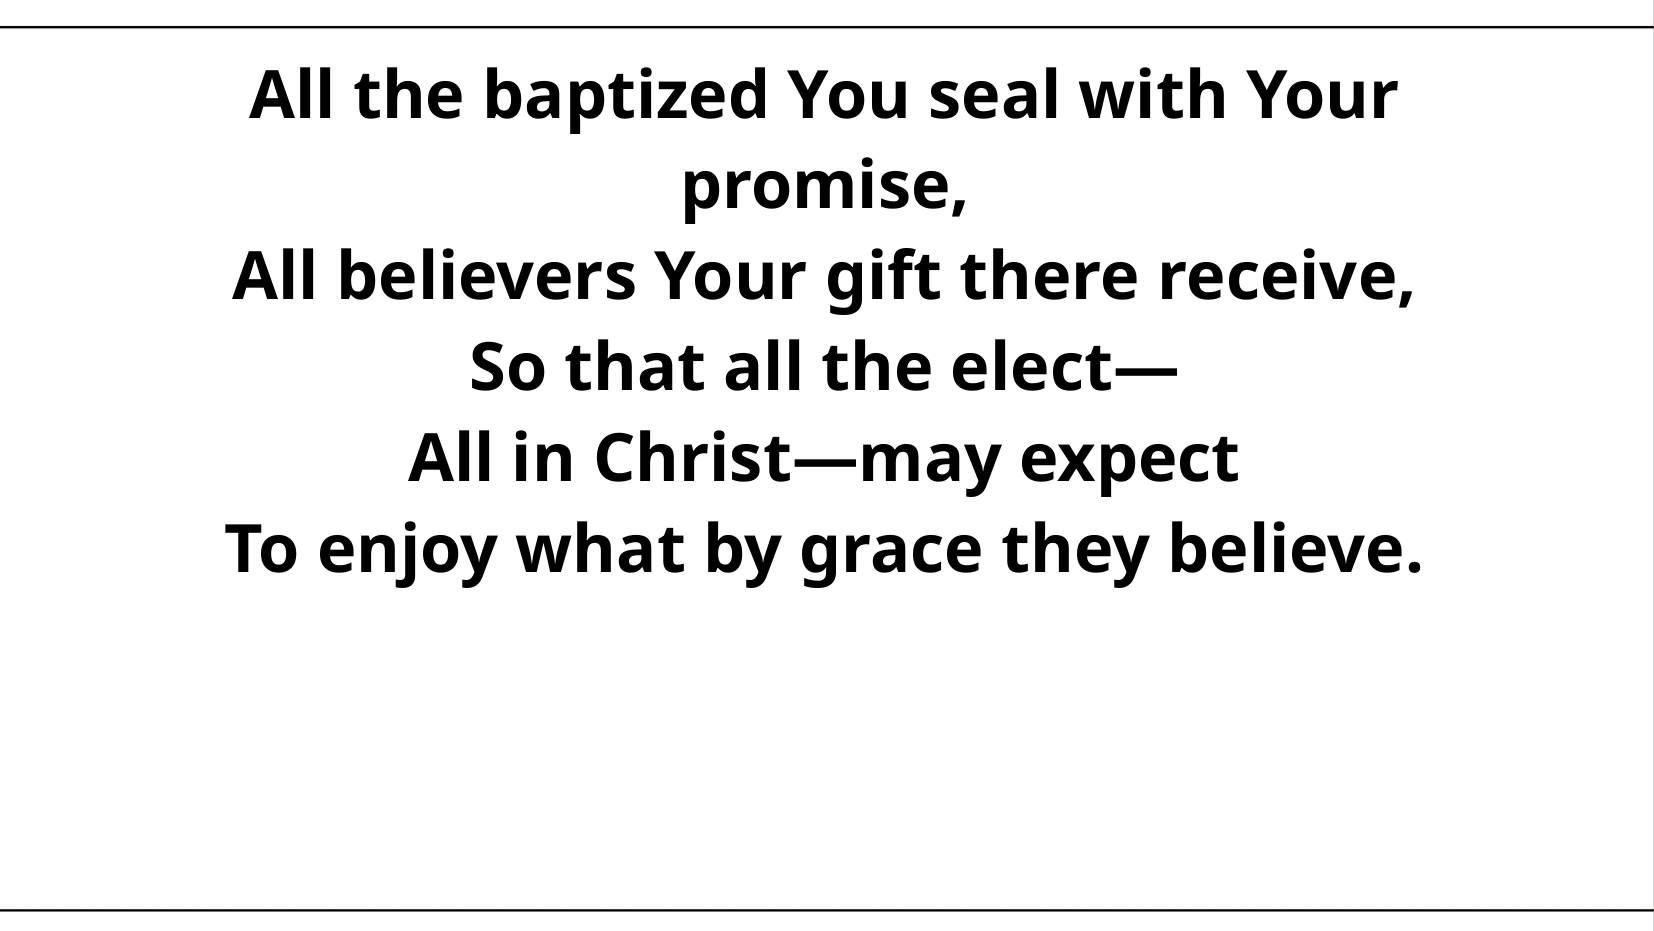

All the baptized You seal with Your promise,
All believers Your gift there receive,
So that all the elect—
All in Christ—may expect
To enjoy what by grace they believe.